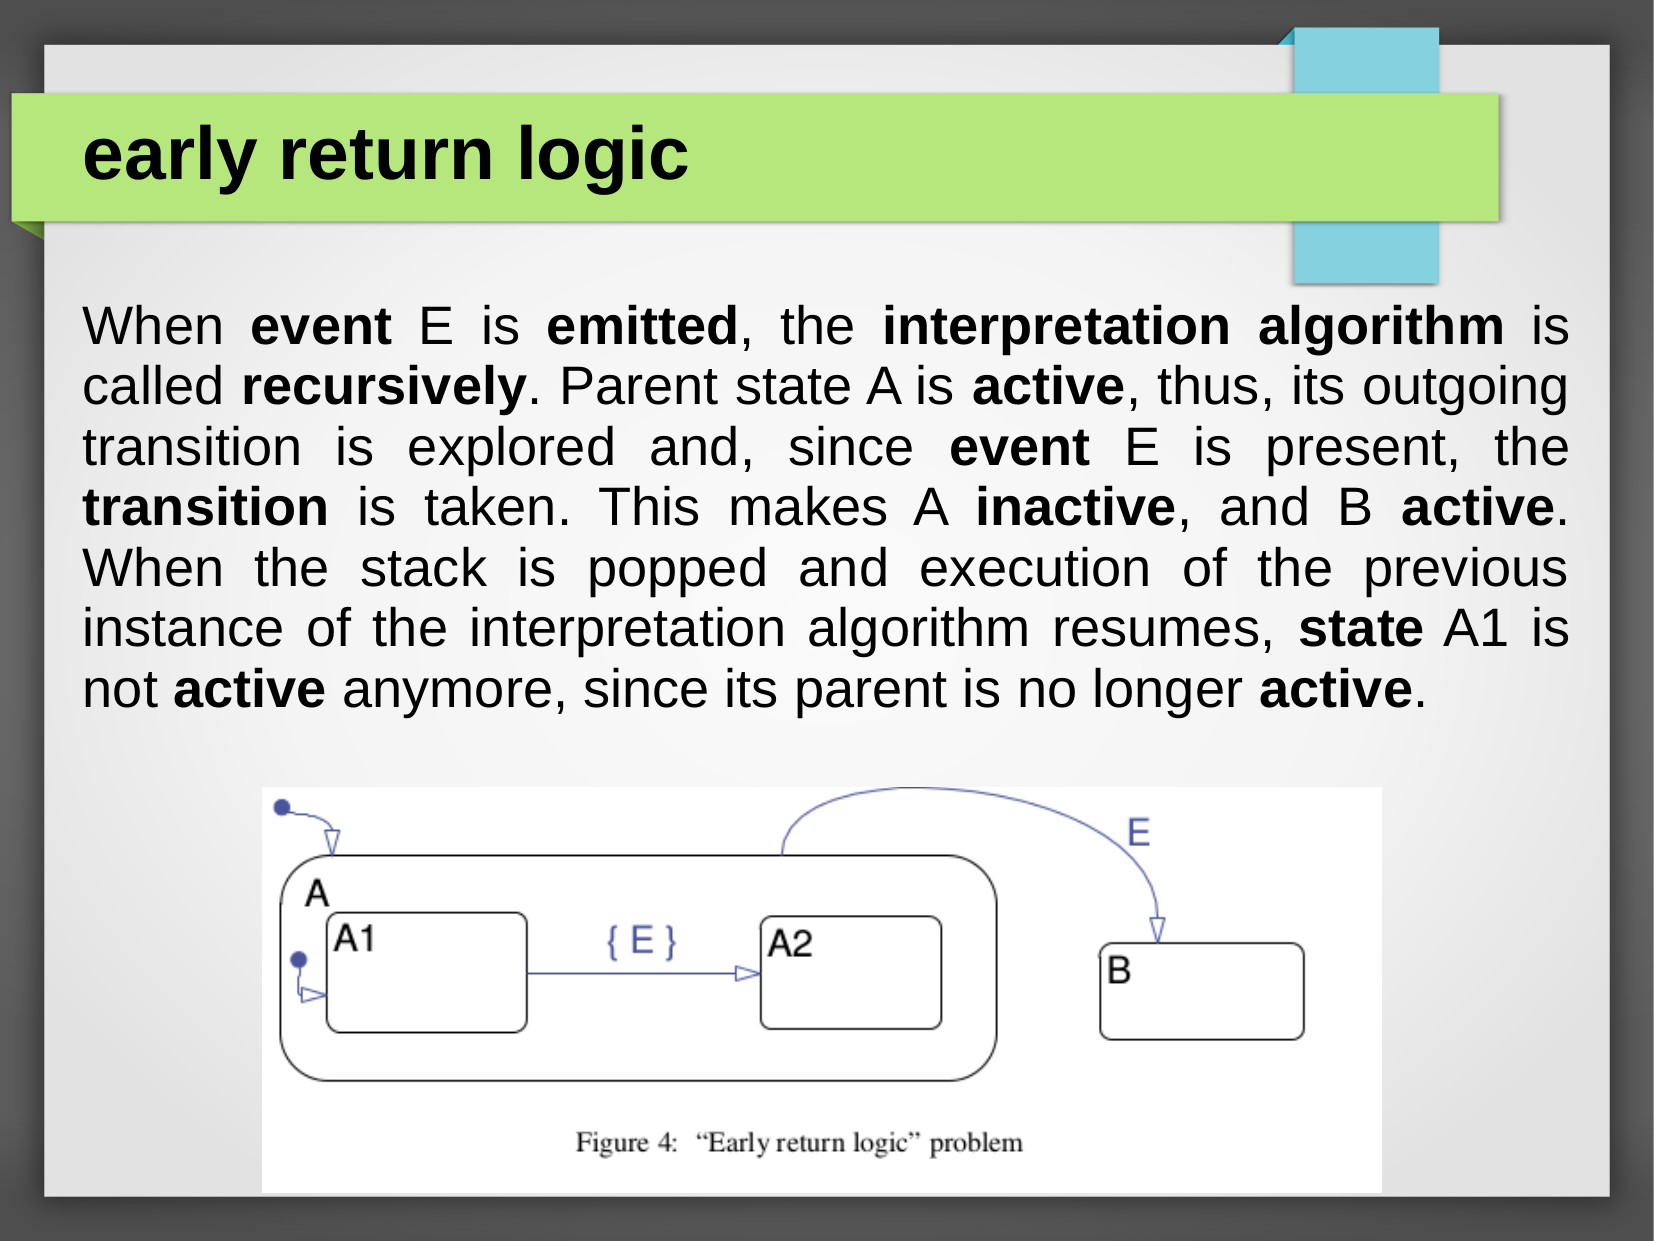

# early return logic
When event E is emitted, the interpretation algorithm is called recursively. Parent state A is active, thus, its outgoing transition is explored and, since event E is present, the transition is taken. This makes A inactive, and B active. When the stack is popped and execution of the previous instance of the interpretation algorithm resumes, state A1 is not active anymore, since its parent is no longer active.